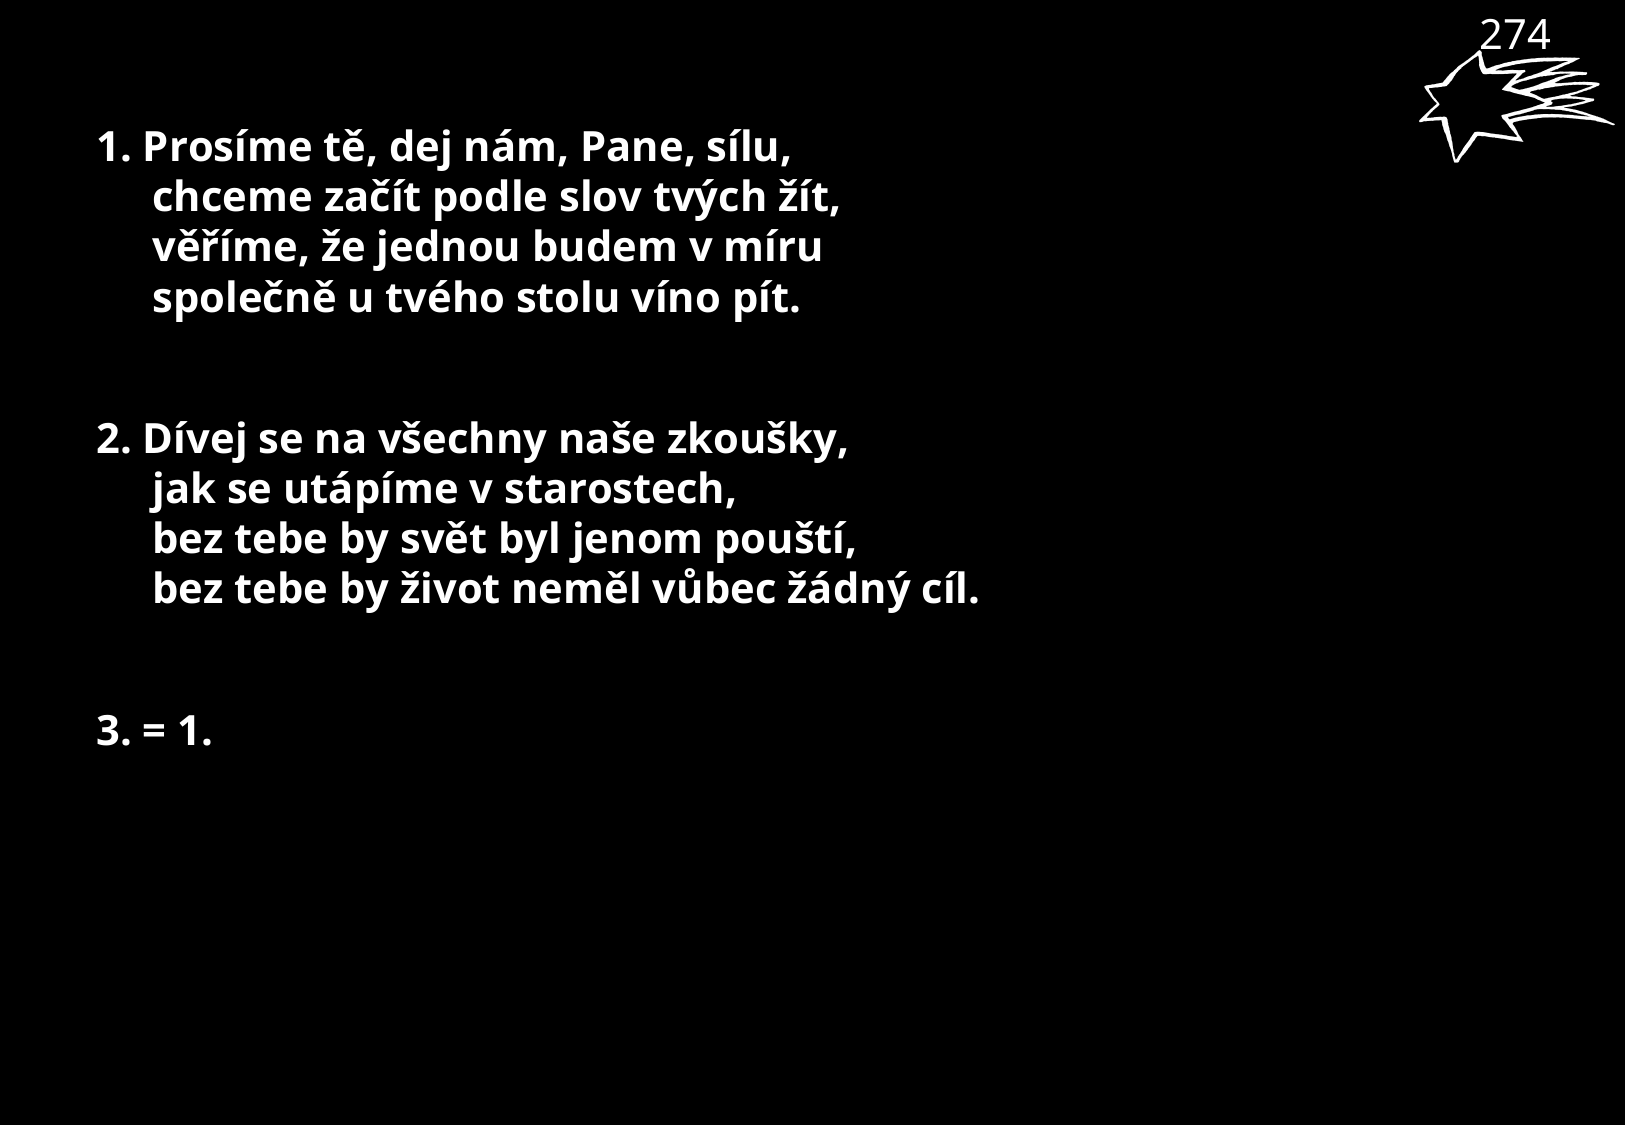

274
# 1. Prosíme tě, dej nám, Pane, sílu, chceme začít podle slov tvých žít, věříme, že jednou budem v míru společně u tvého stolu víno pít.
2. Dívej se na všechny naše zkoušky,
jak se utápíme v starostech,
bez tebe by svět byl jenom pouští,
bez tebe by život neměl vůbec žádný cíl.
3. = 1.